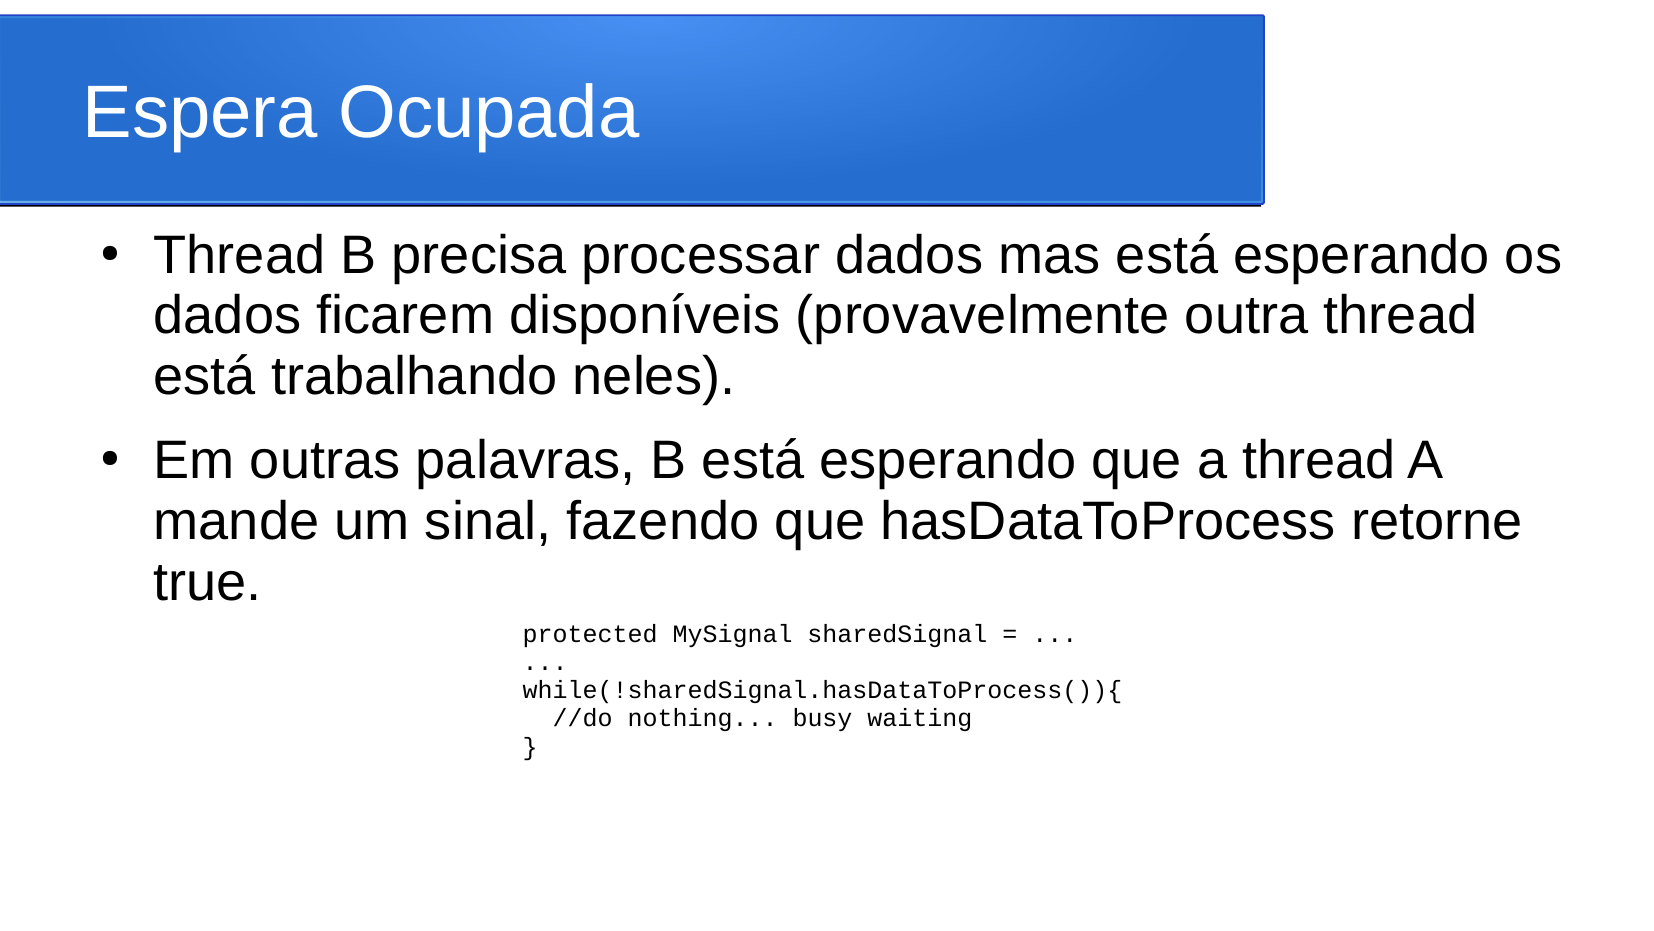

# Espera Ocupada
Thread B precisa processar dados mas está esperando os dados ficarem disponíveis (provavelmente outra thread está trabalhando neles).
Em outras palavras, B está esperando que a thread A mande um sinal, fazendo que hasDataToProcess retorne true.
protected MySignal sharedSignal = ...
...
while(!sharedSignal.hasDataToProcess()){
 //do nothing... busy waiting
}